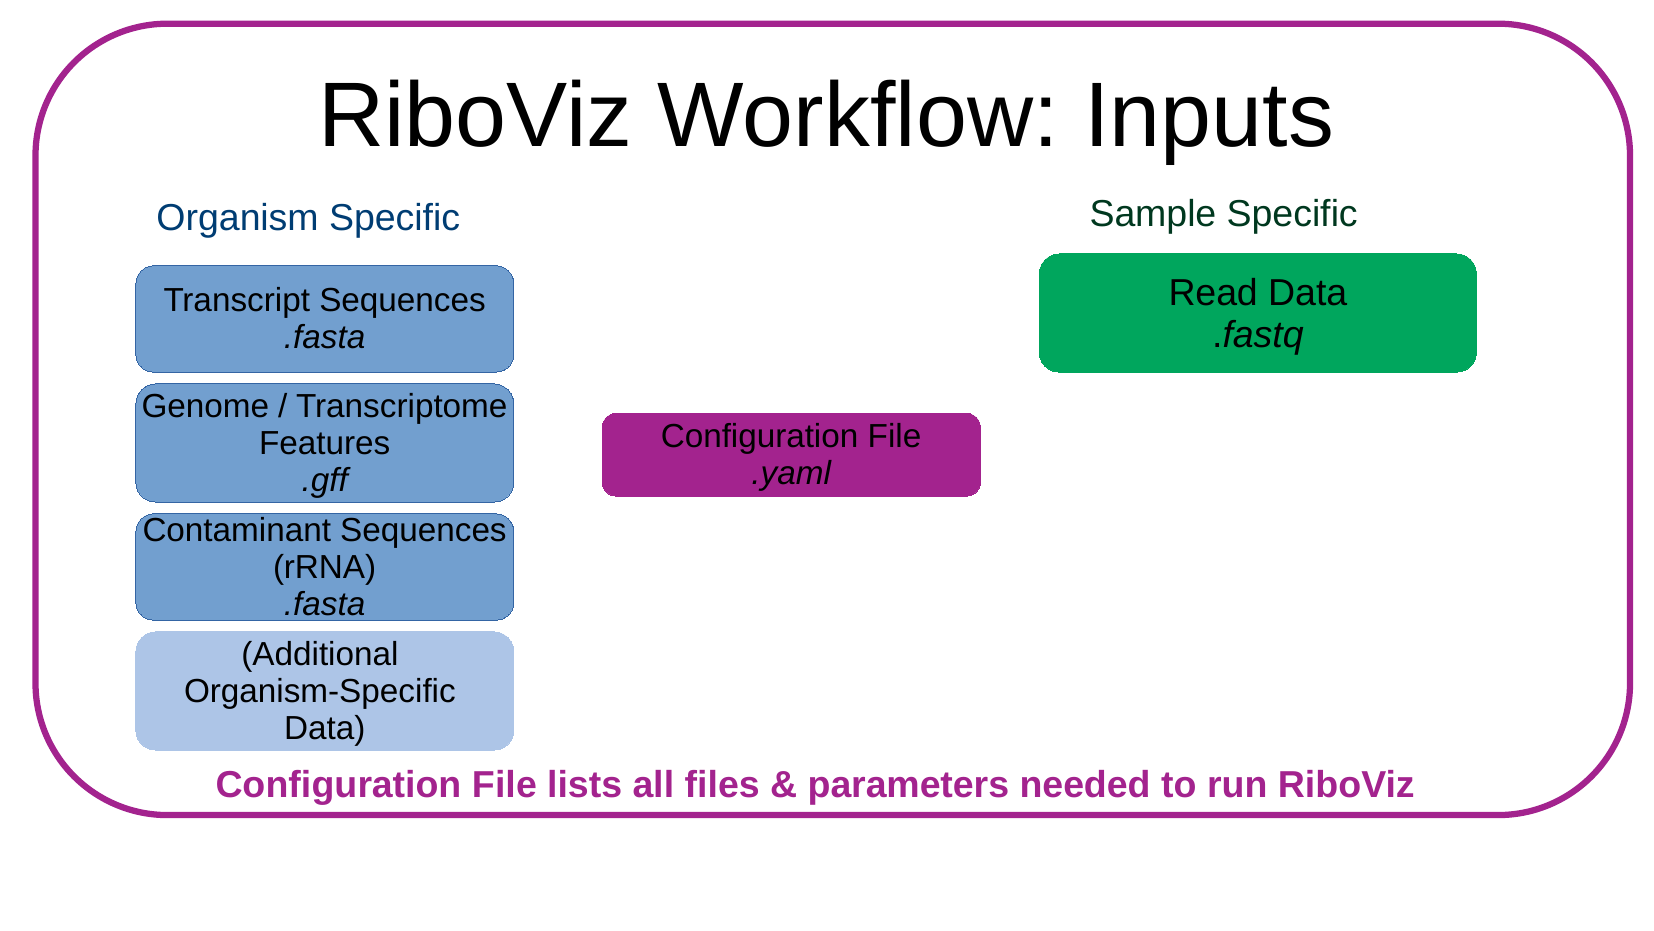

# RiboViz Workflow: Inputs
Sample Specific
Organism Specific
Read Data
.fastq
Transcript Sequences
.fasta
Genome / Transcriptome
Features
.gff
Configuration File
.yaml
Contaminant Sequences
(rRNA)
.fasta
(Additional
Organism-Specific
Data)
Configuration File lists all files & parameters needed to run RiboViz